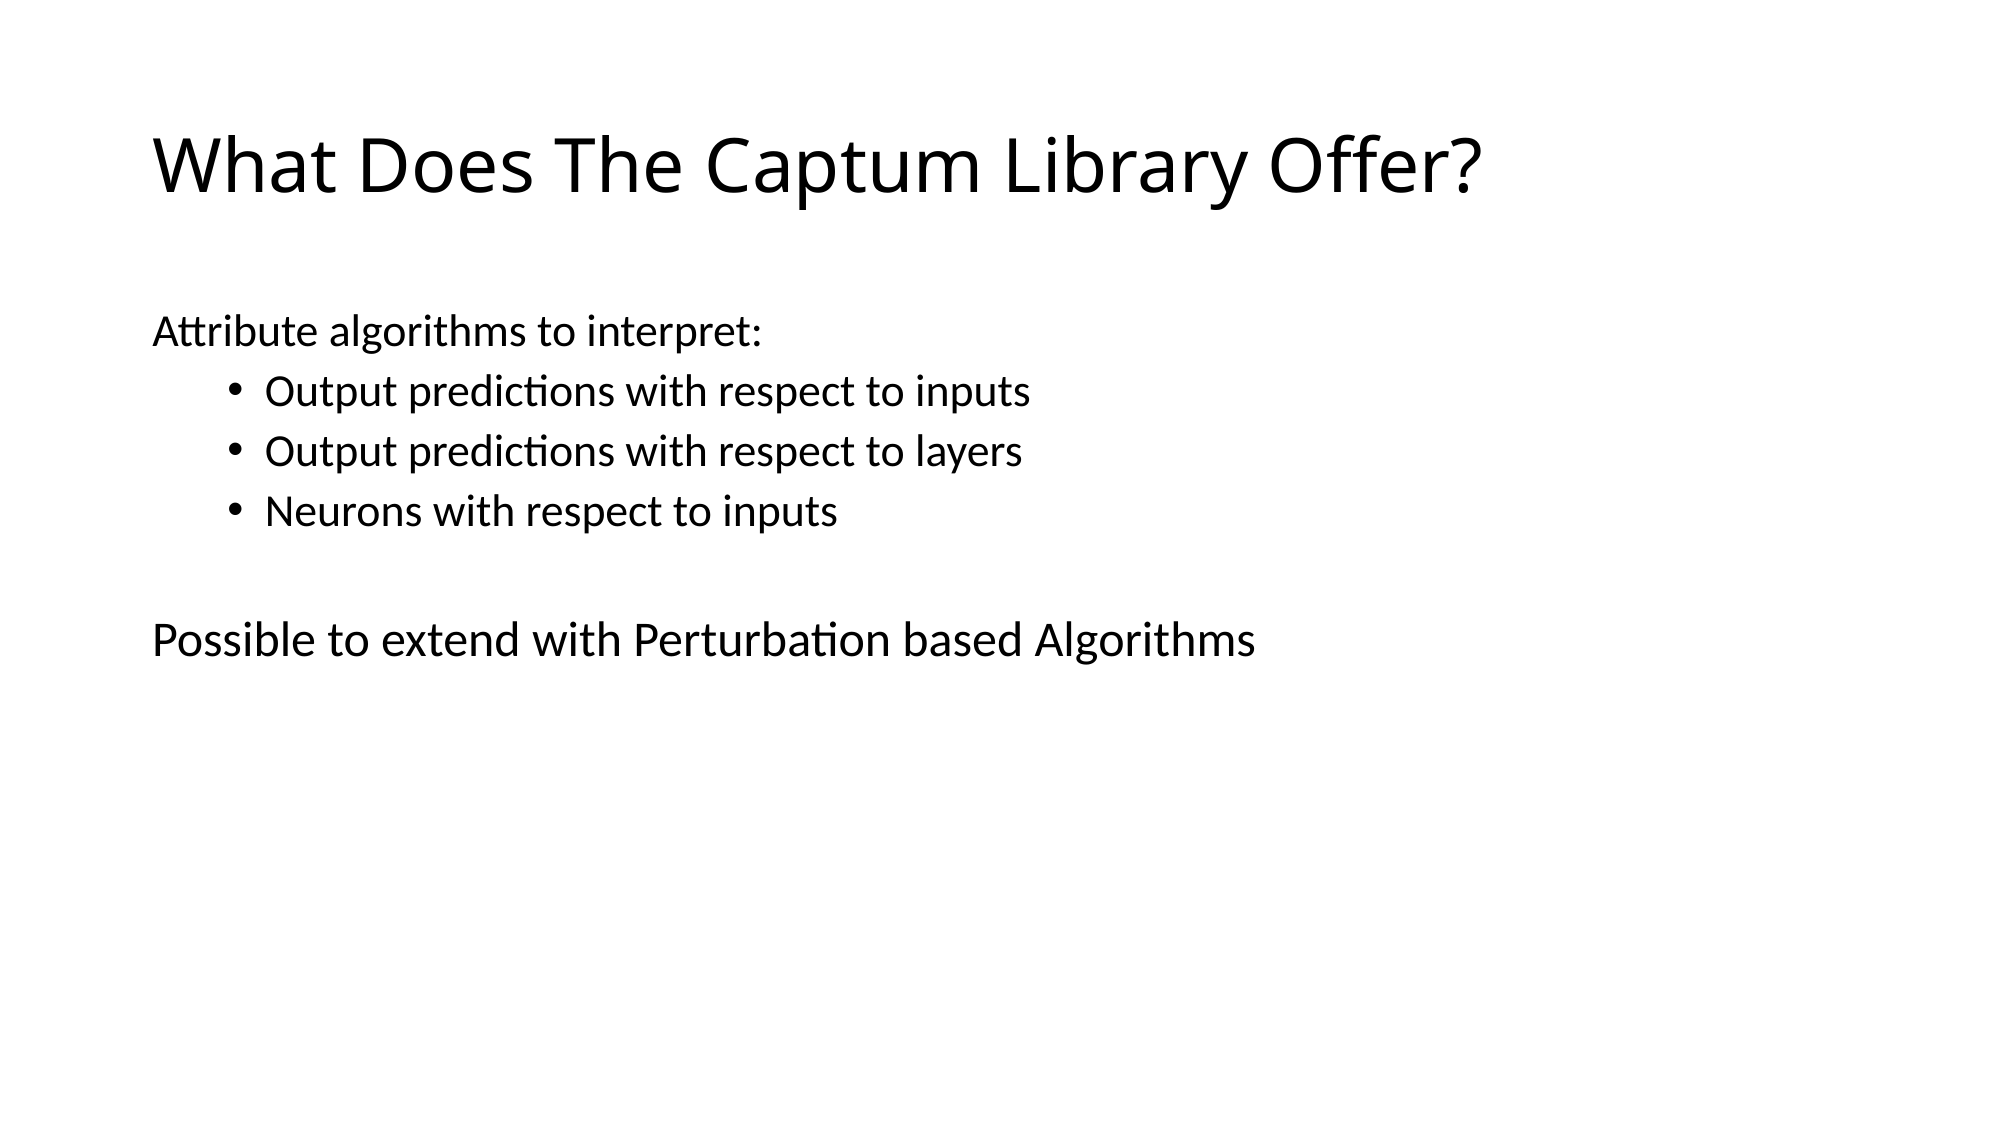

# What Does The Captum Library Offer?
Attribute algorithms to interpret:
Output predictions with respect to inputs
Output predictions with respect to layers
Neurons with respect to inputs
Possible to extend with Perturbation based Algorithms